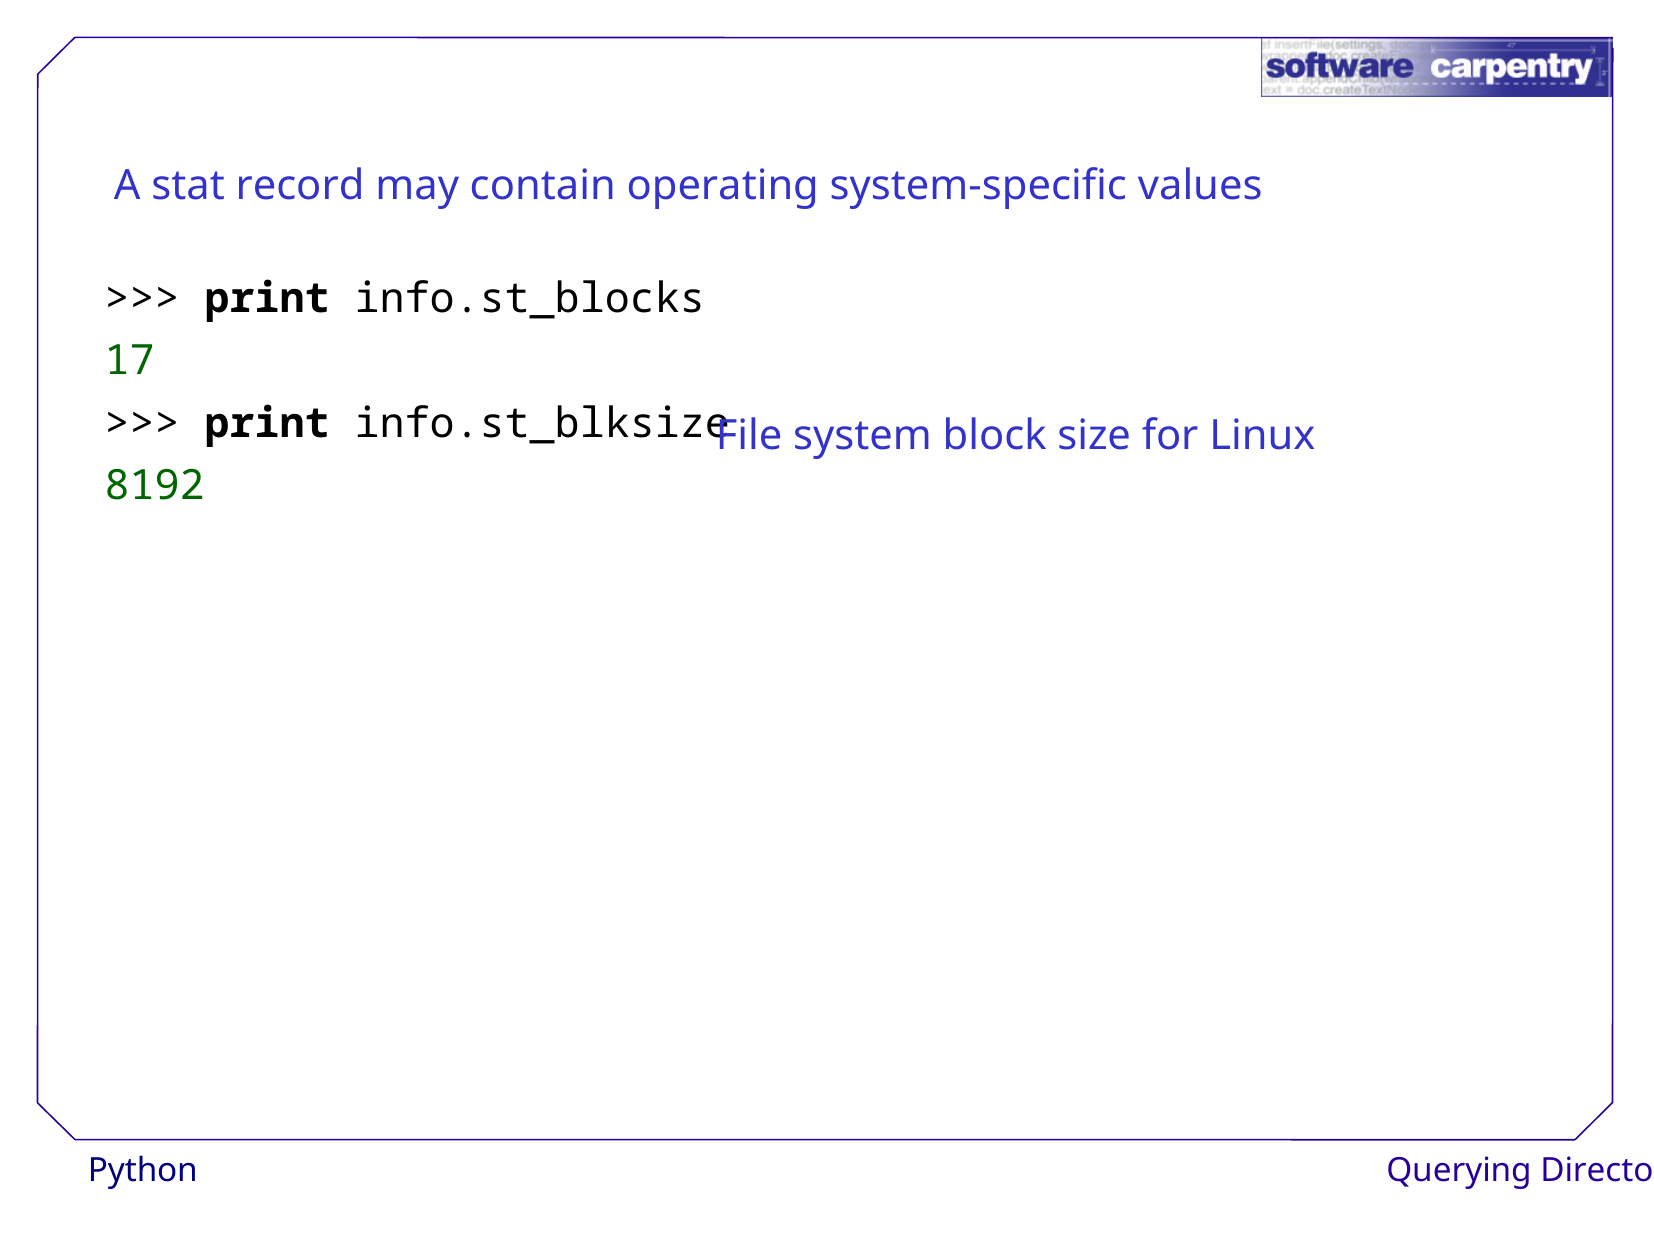

>>> print info.st_blocks
17
>>> print info.st_blksize
8192
A stat record may contain operating system-specific values
 File system block size for Linux